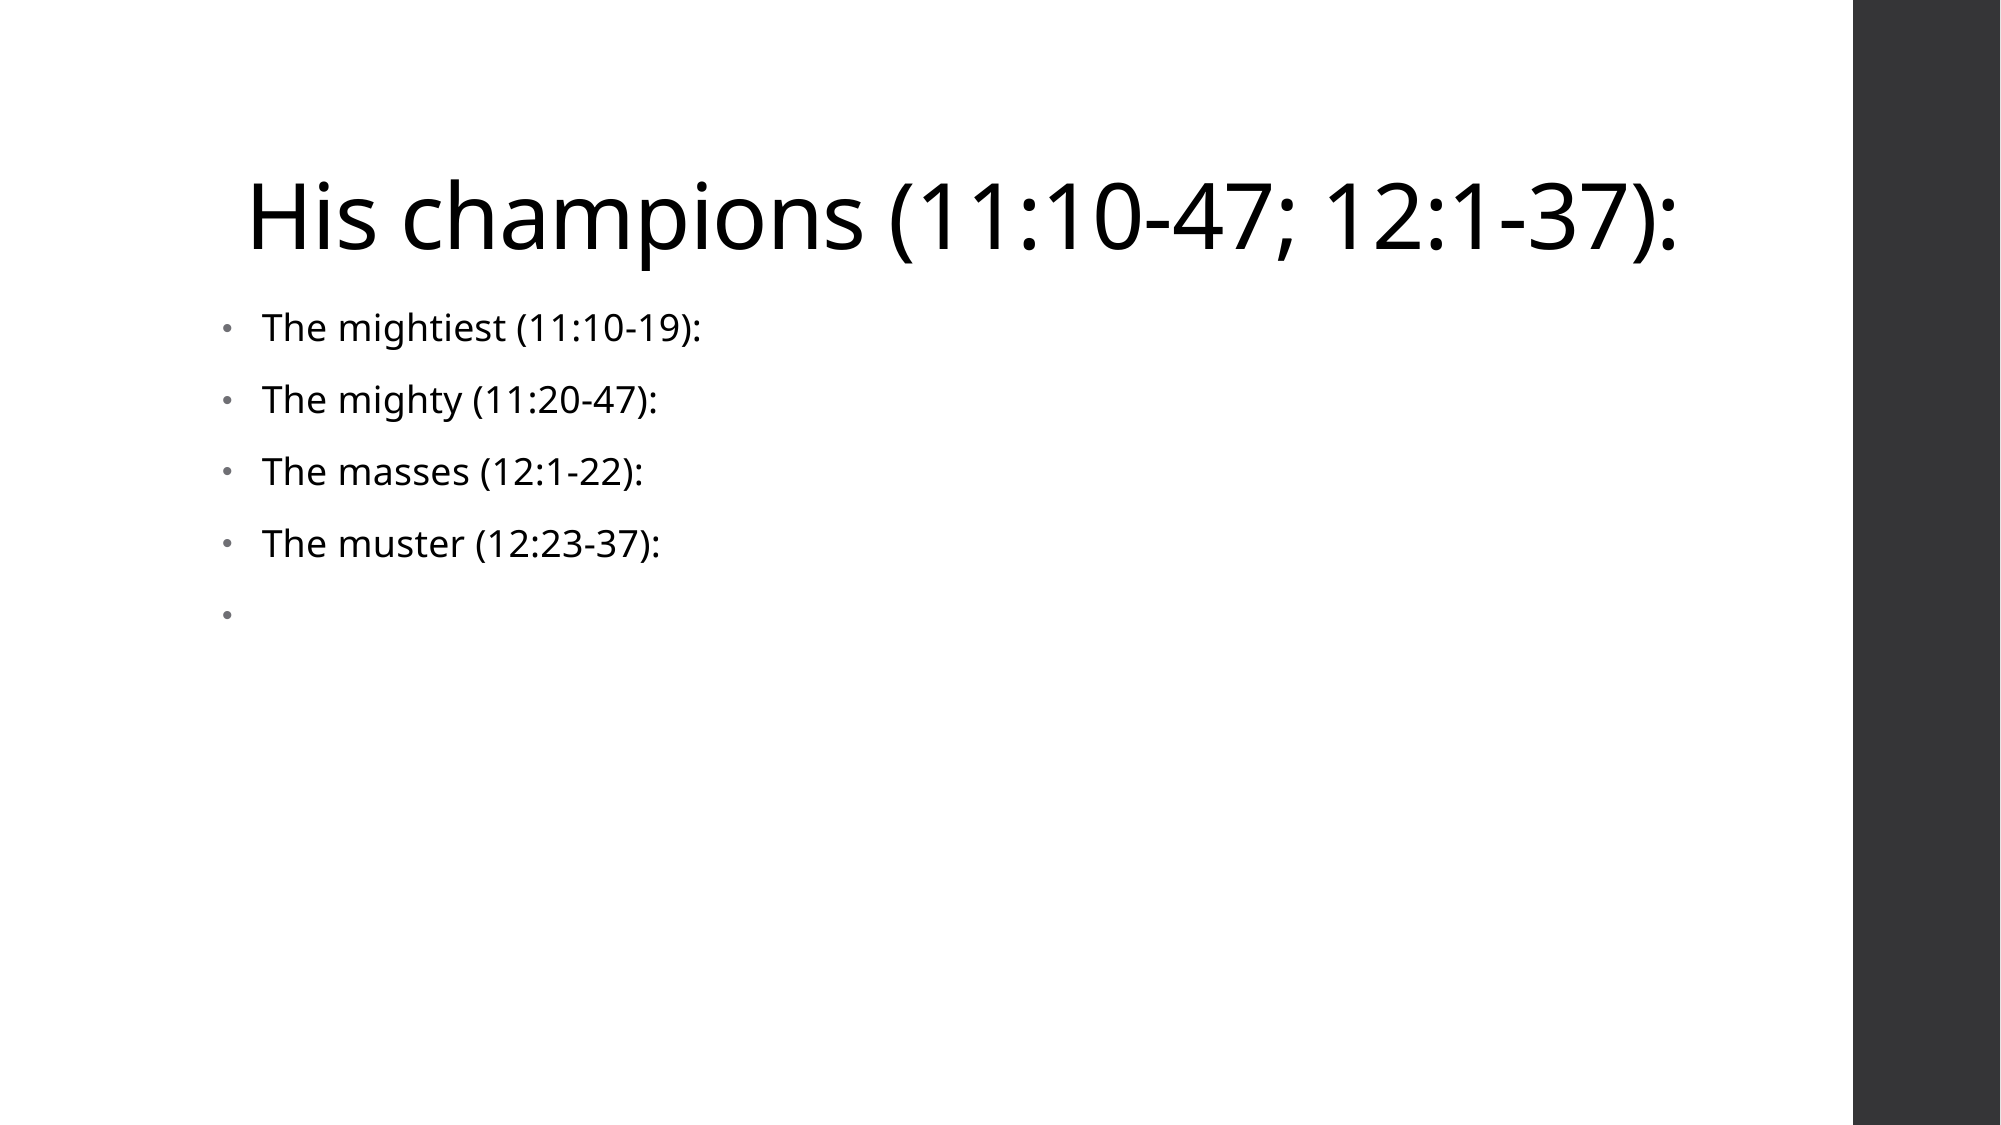

# His champions (11:10-47; 12:1-37):
 The mightiest (11:10-19):
 The mighty (11:20-47):
 The masses (12:1-22):
 The muster (12:23-37):